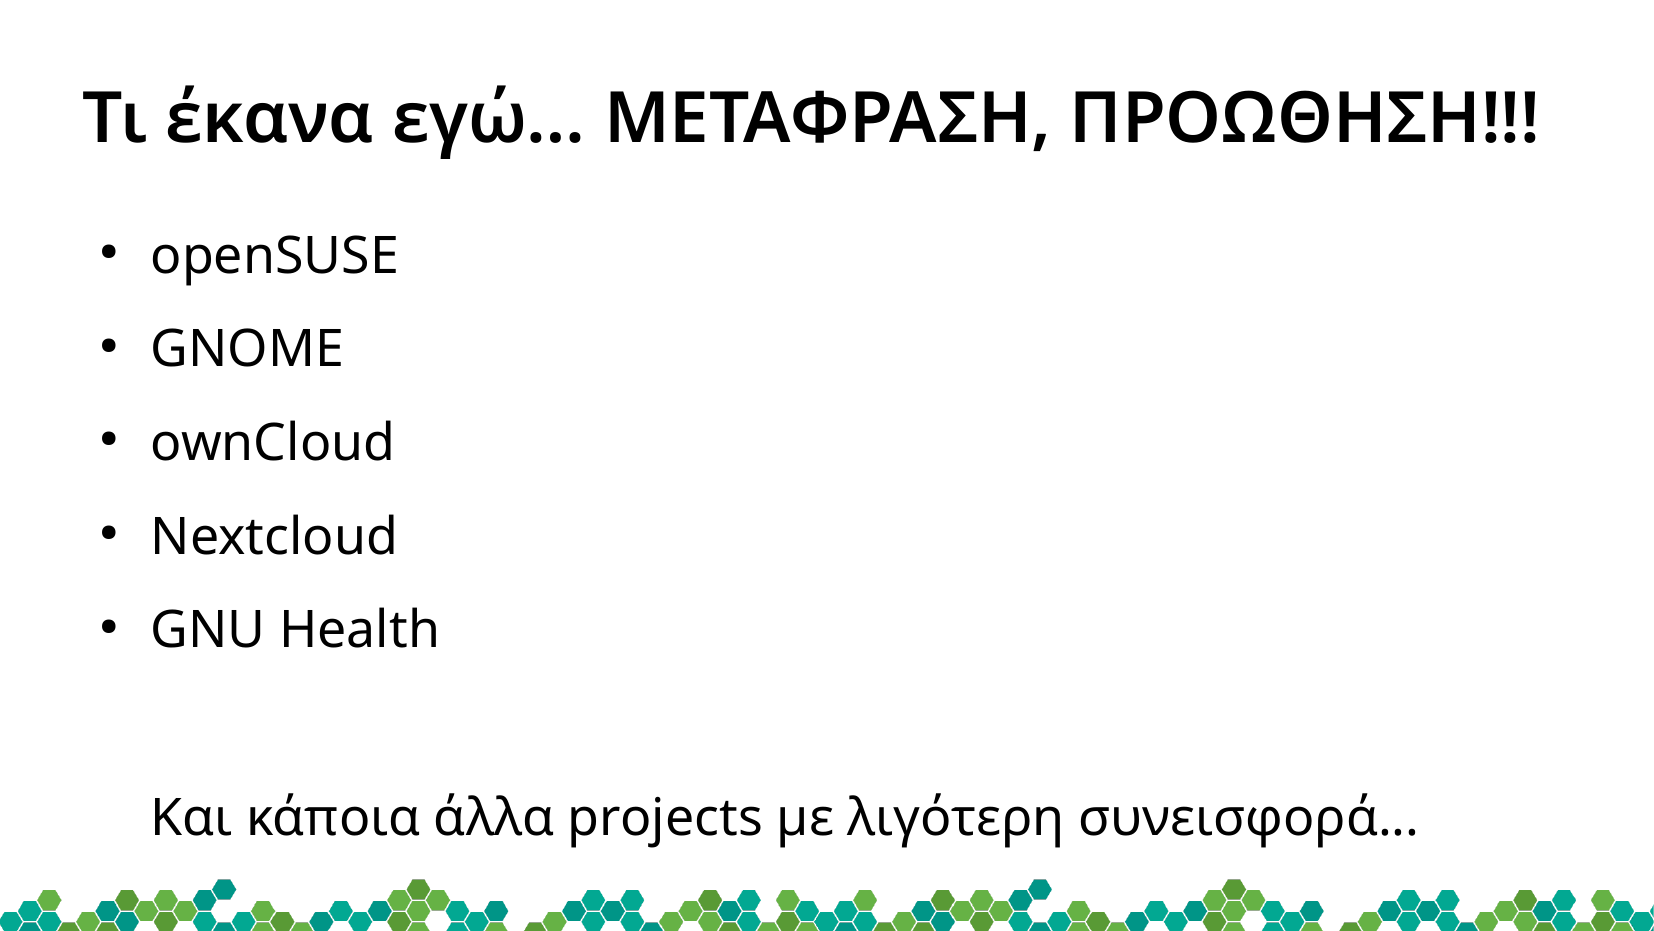

# Τι έκανα εγώ… ΜΕΤΑΦΡΑΣΗ, ΠΡΟΩΘΗΣΗ!!!
openSUSE
GNOME
ownCloud
Nextcloud
GNU Health
Και κάποια άλλα projects με λιγότερη συνεισφορά...